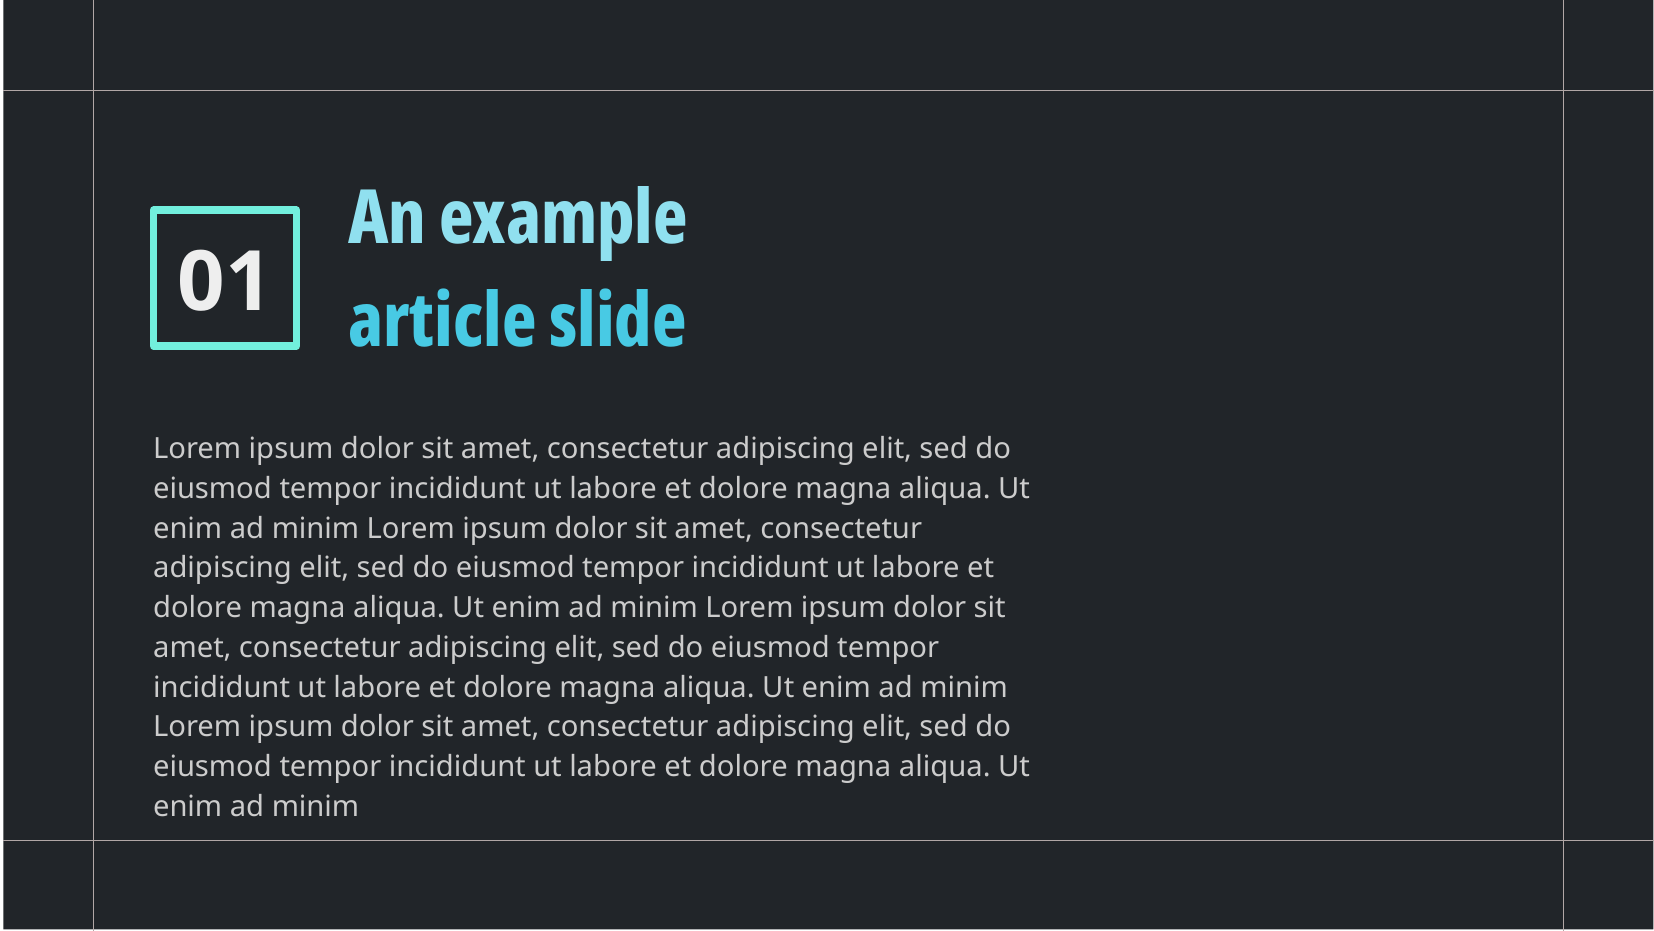

An example
article slide
01
Lorem ipsum dolor sit amet, consectetur adipiscing elit, sed do eiusmod tempor incididunt ut labore et dolore magna aliqua. Ut enim ad minim Lorem ipsum dolor sit amet, consectetur adipiscing elit, sed do eiusmod tempor incididunt ut labore et dolore magna aliqua. Ut enim ad minim Lorem ipsum dolor sit amet, consectetur adipiscing elit, sed do eiusmod tempor incididunt ut labore et dolore magna aliqua. Ut enim ad minim Lorem ipsum dolor sit amet, consectetur adipiscing elit, sed do eiusmod tempor incididunt ut labore et dolore magna aliqua. Ut enim ad minim